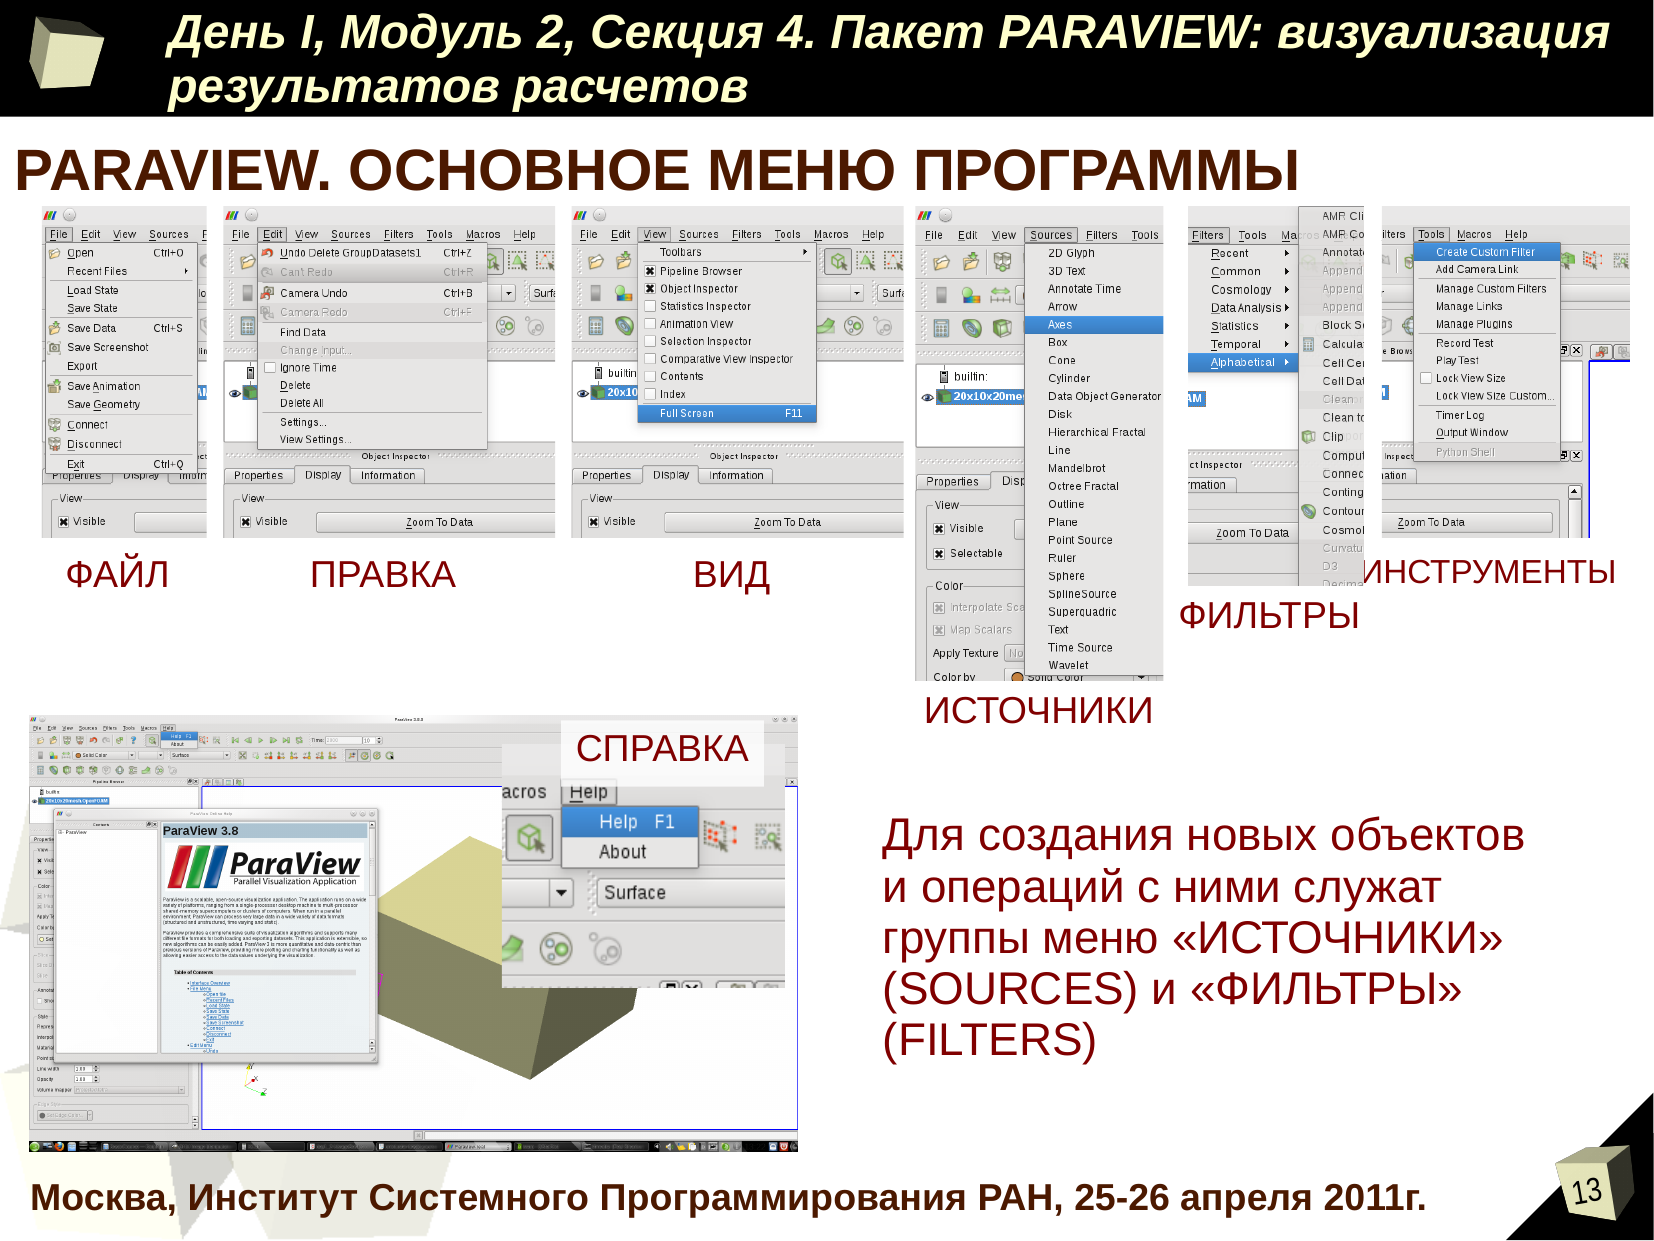

PARAVIEW. ОСНОВНОЕ МЕНЮ ПРОГРАММЫ
ФАЙЛ
ПРАВКА
ВИД
ИНСТРУМЕНТЫ
ФИЛЬТРЫ
ИСТОЧНИКИ
СПРАВКА
Для создания новых объектов и операций с ними служат группы меню «ИСТОЧНИКИ» (SOURCES) и «ФИЛЬТРЫ» (FILTERS)